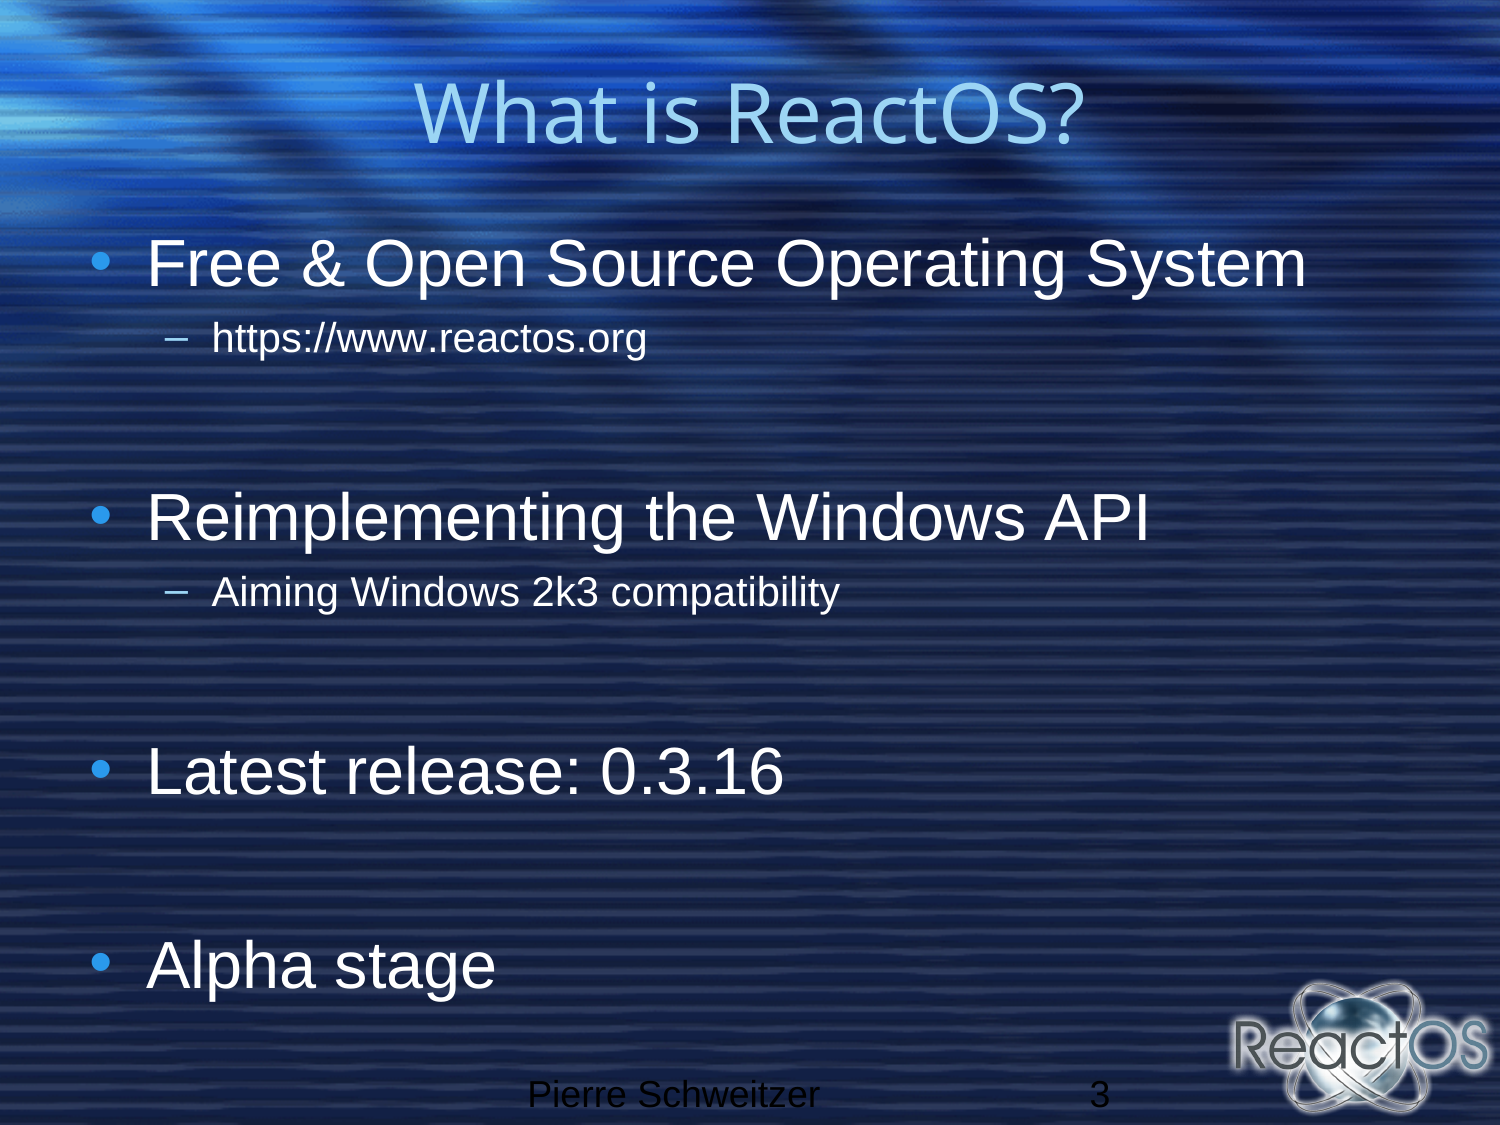

# What is ReactOS?
Free & Open Source Operating System
https://www.reactos.org
Reimplementing the Windows API
Aiming Windows 2k3 compatibility
Latest release: 0.3.16
Alpha stage
Pierre Schweitzer
3